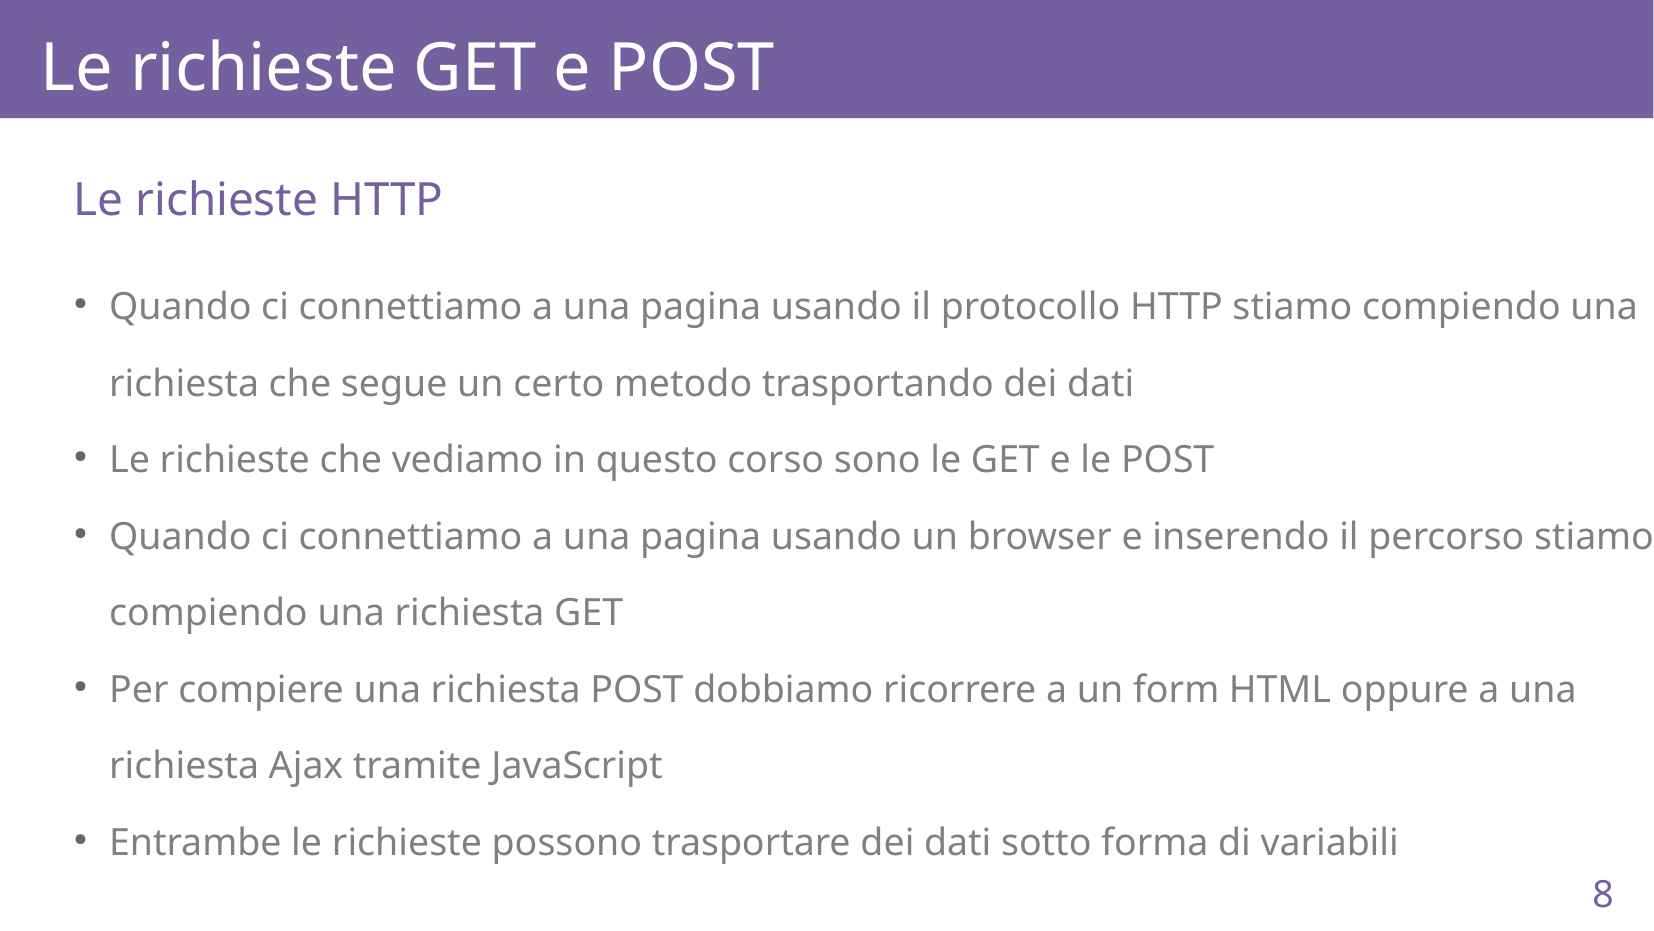

Le richieste GET e POST
Le richieste HTTP
Quando ci connettiamo a una pagina usando il protocollo HTTP stiamo compiendo una
richiesta che segue un certo metodo trasportando dei dati
Le richieste che vediamo in questo corso sono le GET e le POST
Quando ci connettiamo a una pagina usando un browser e inserendo il percorso stiamo
compiendo una richiesta GET
Per compiere una richiesta POST dobbiamo ricorrere a un form HTML oppure a una
richiesta Ajax tramite JavaScript
Entrambe le richieste possono trasportare dei dati sotto forma di variabili